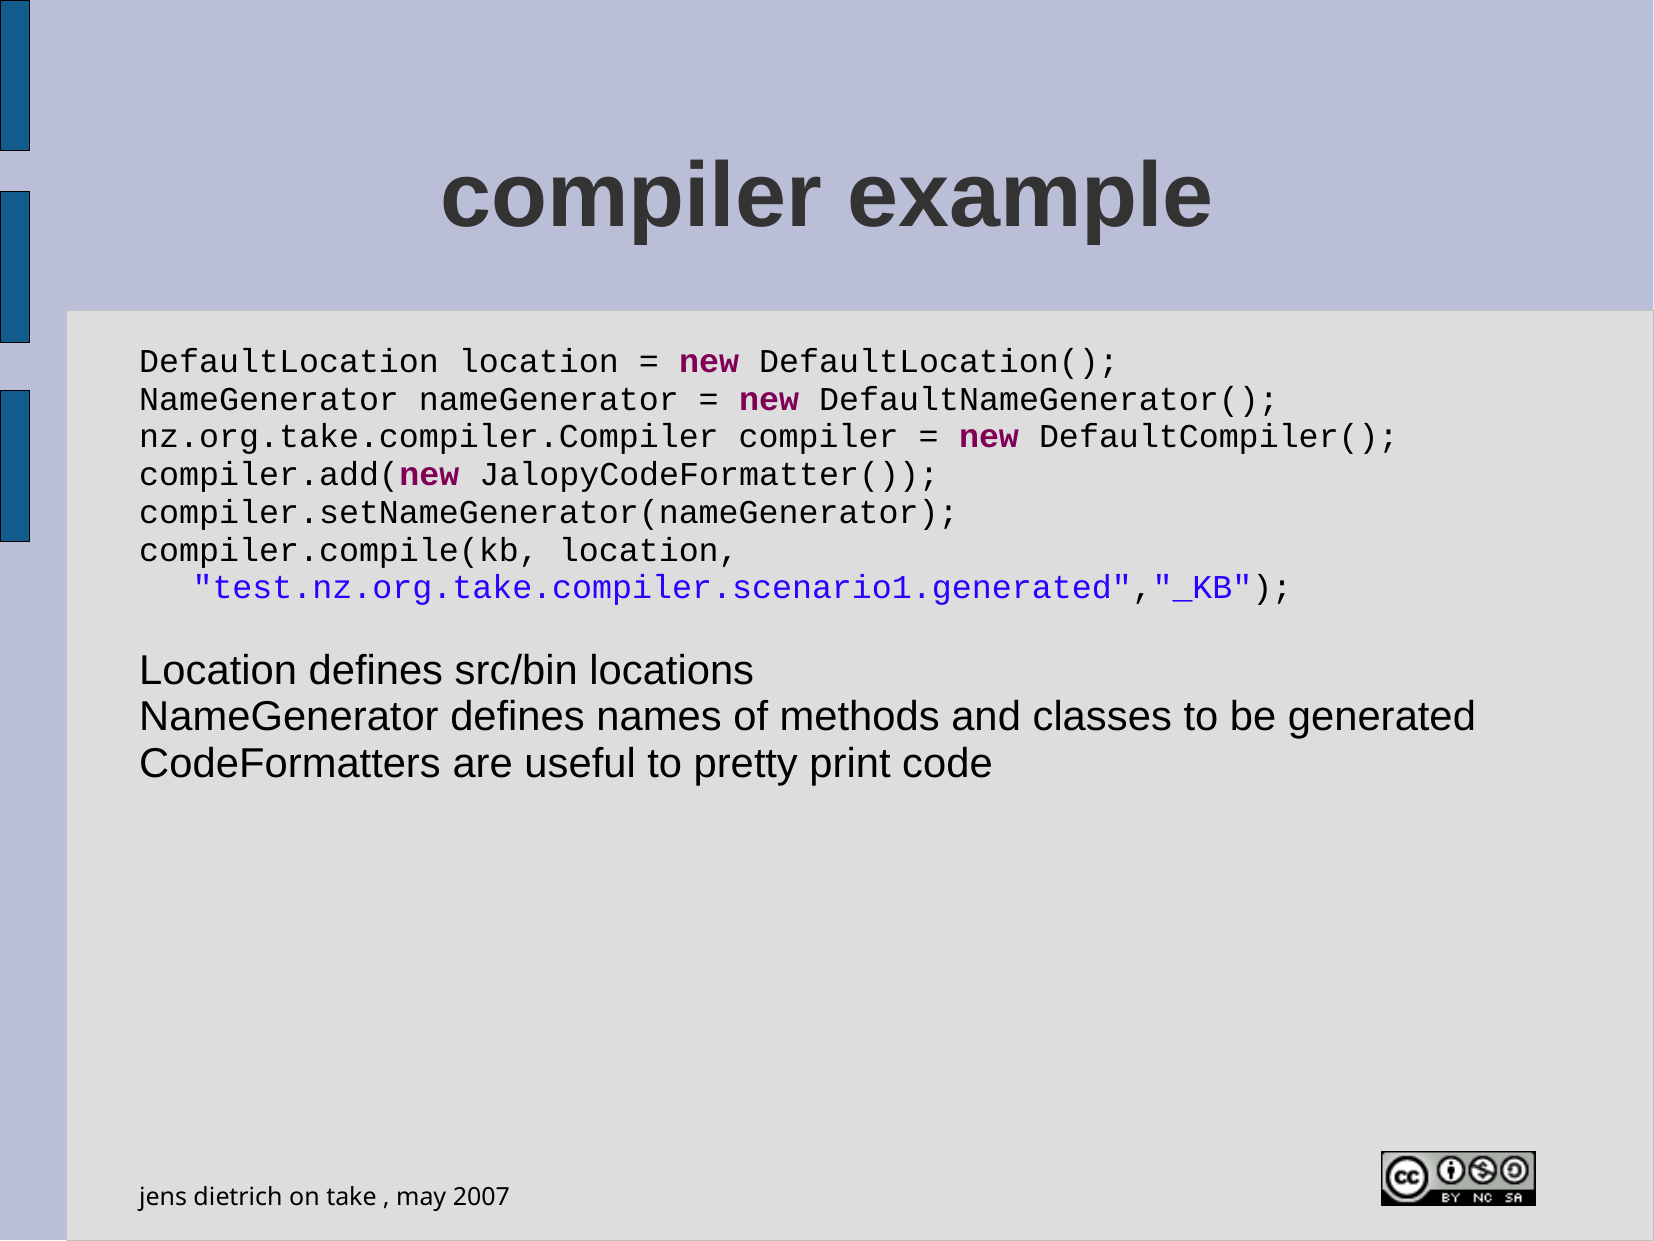

# compiler example
DefaultLocation location = new DefaultLocation();
NameGenerator nameGenerator = new DefaultNameGenerator();
nz.org.take.compiler.Compiler compiler = new DefaultCompiler();
compiler.add(new JalopyCodeFormatter());
compiler.setNameGenerator(nameGenerator);
compiler.compile(kb, location, "test.nz.org.take.compiler.scenario1.generated","_KB");
Location defines src/bin locations
NameGenerator defines names of methods and classes to be generated
CodeFormatters are useful to pretty print code